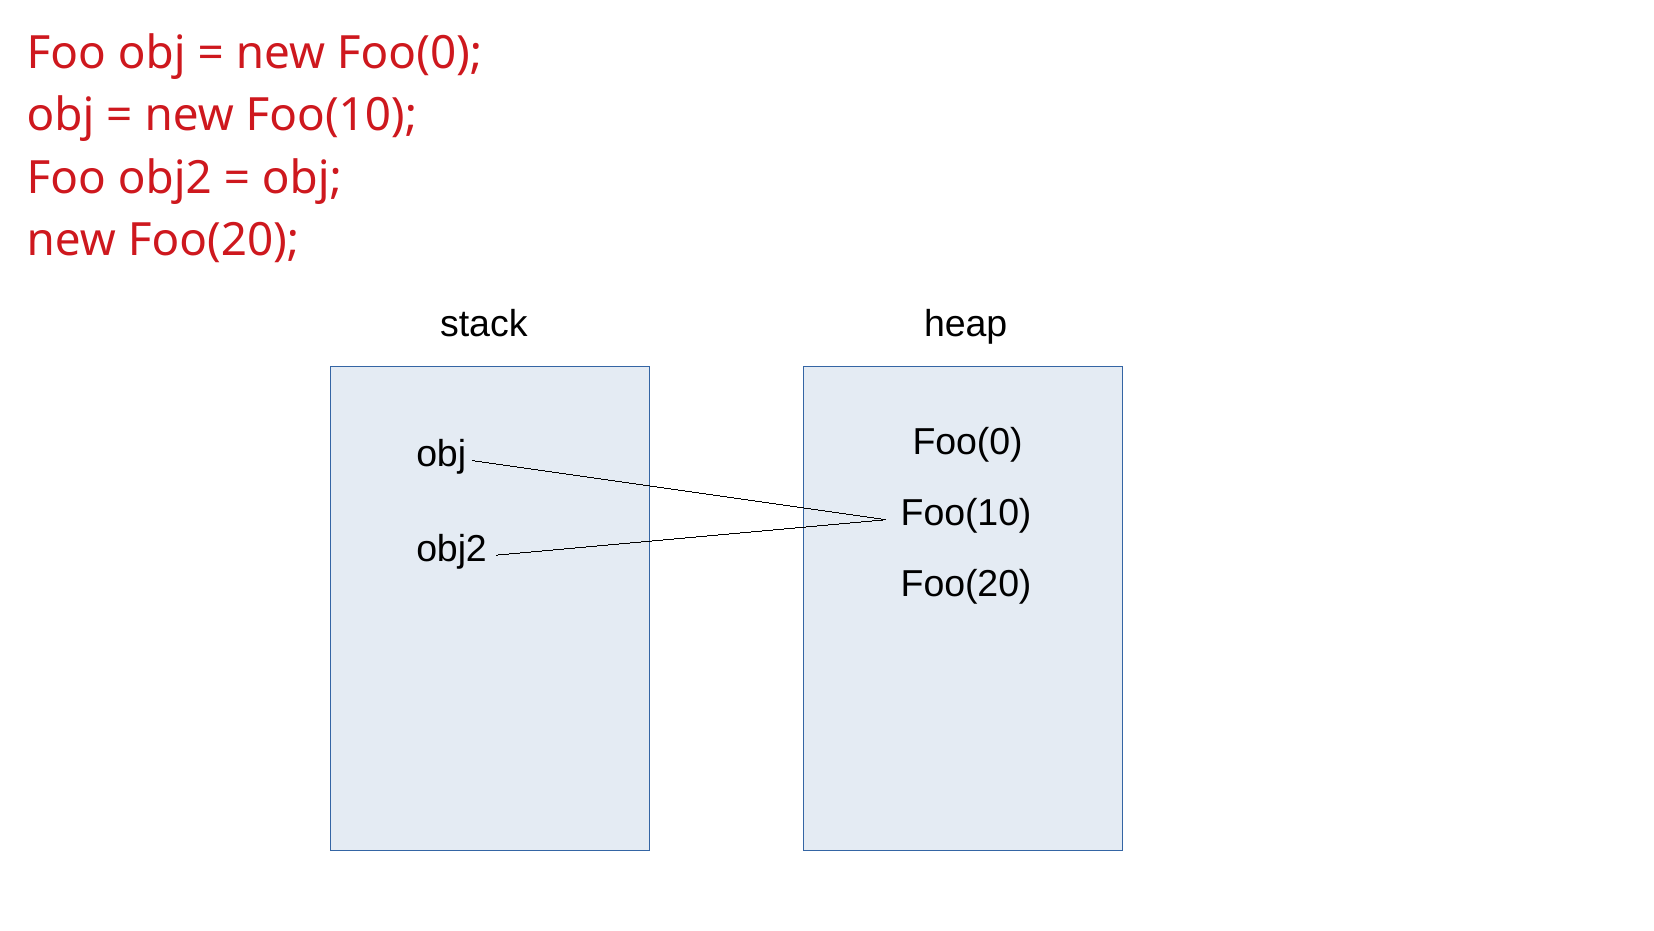

Foo obj = new Foo(0);
obj = new Foo(10);
Foo obj2 = obj;
new Foo(20);
stack
heap
Foo(0)
obj
Foo(10)
obj2
Foo(20)